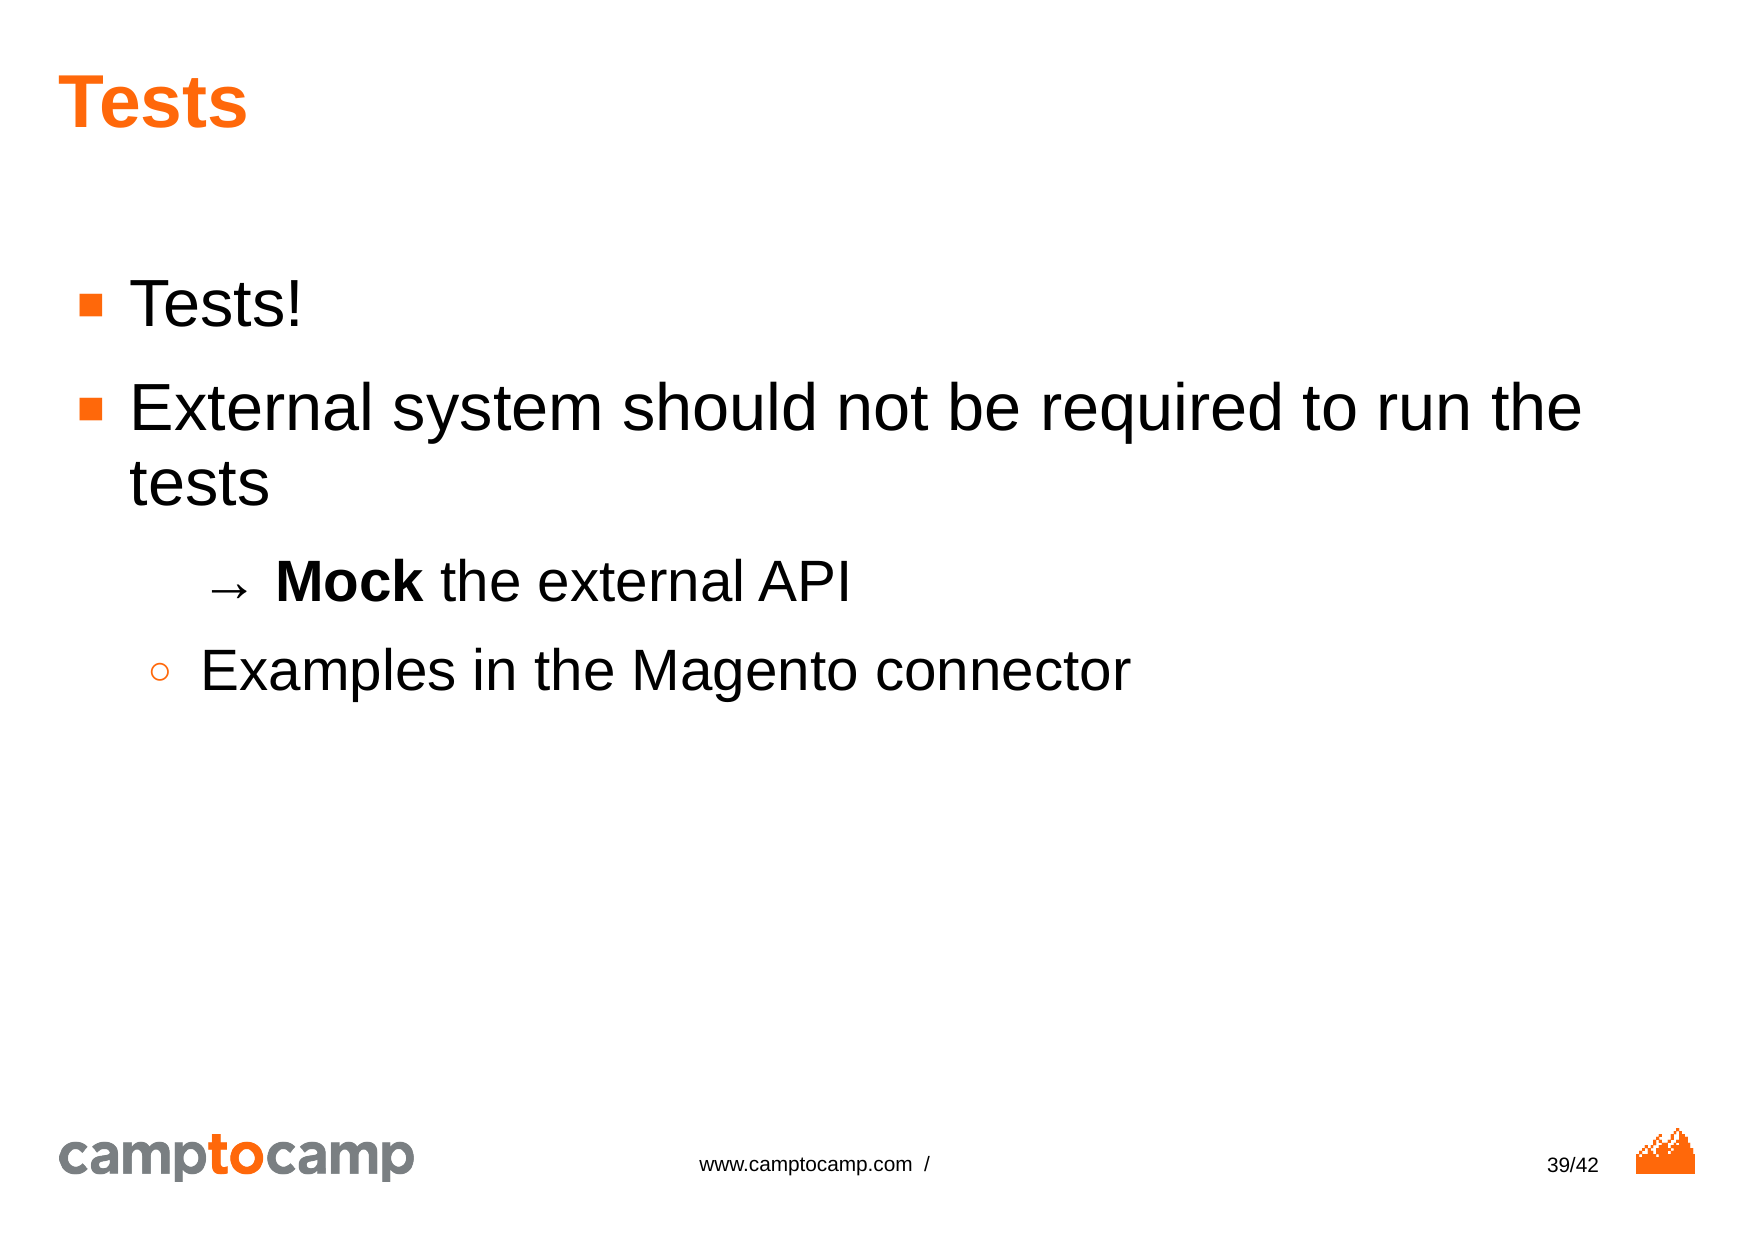

# Tests
Tests!
External system should not be required to run the tests
→ Mock the external API
Examples in the Magento connector